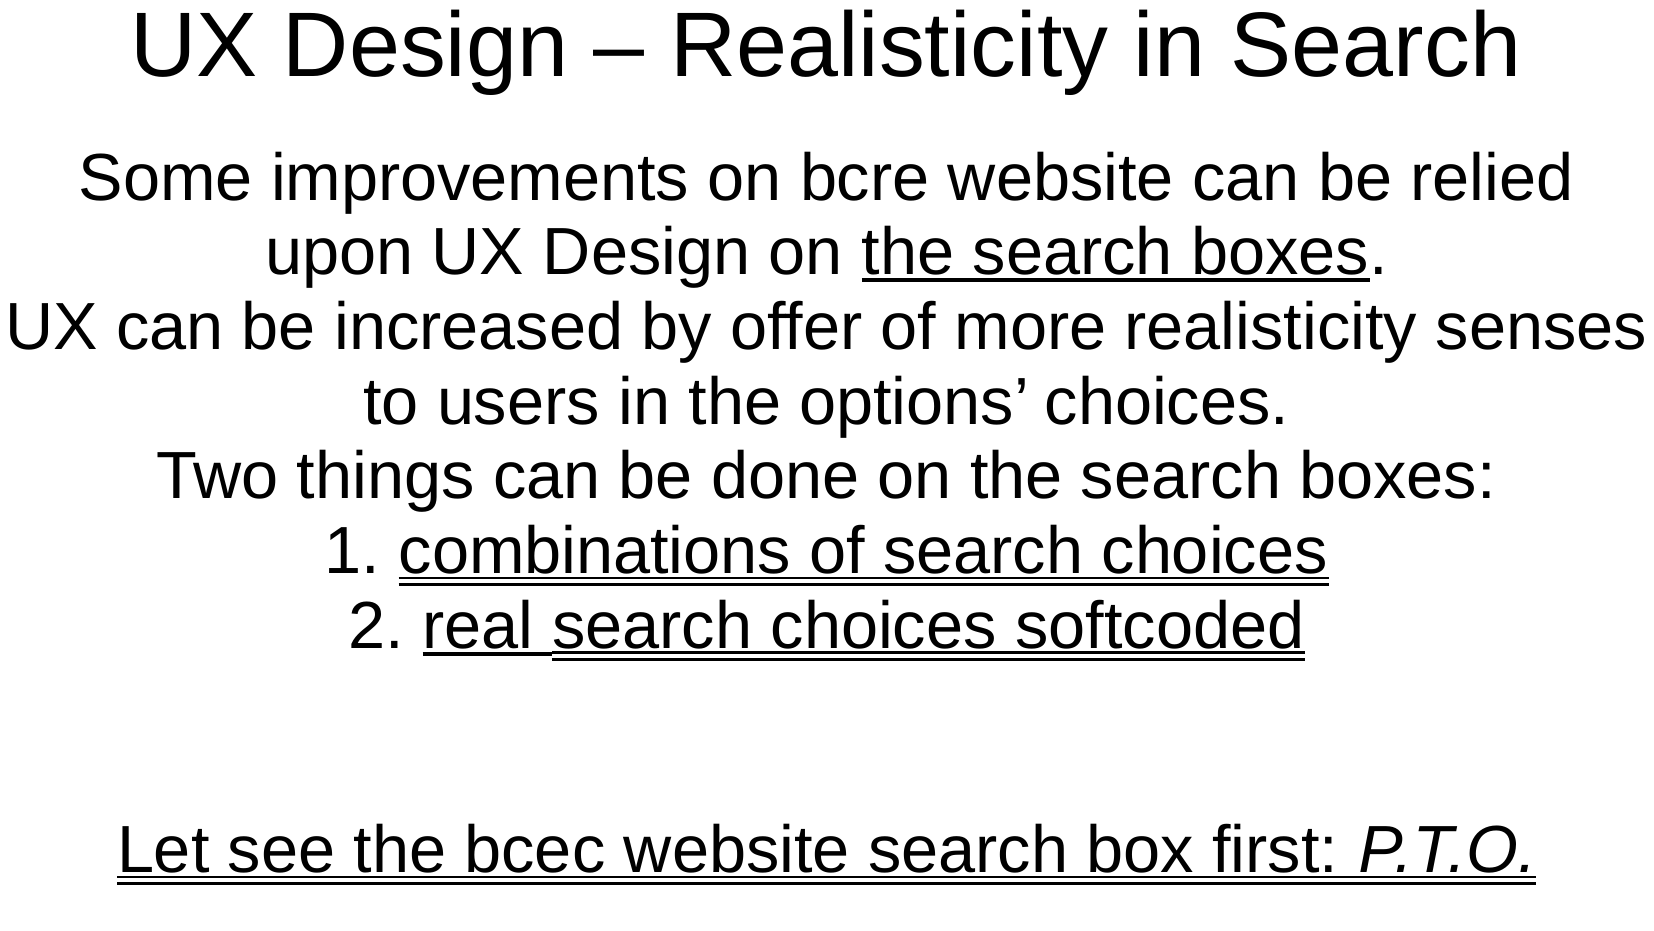

# UX Design – Realisticity in Search
Some improvements on bcre website can be relied upon UX Design on the search boxes.
UX can be increased by offer of more realisticity senses to users in the options’ choices.
Two things can be done on the search boxes:
1. combinations of search choices
2. real search choices softcoded
Let see the bcec website search box first: P.T.O.